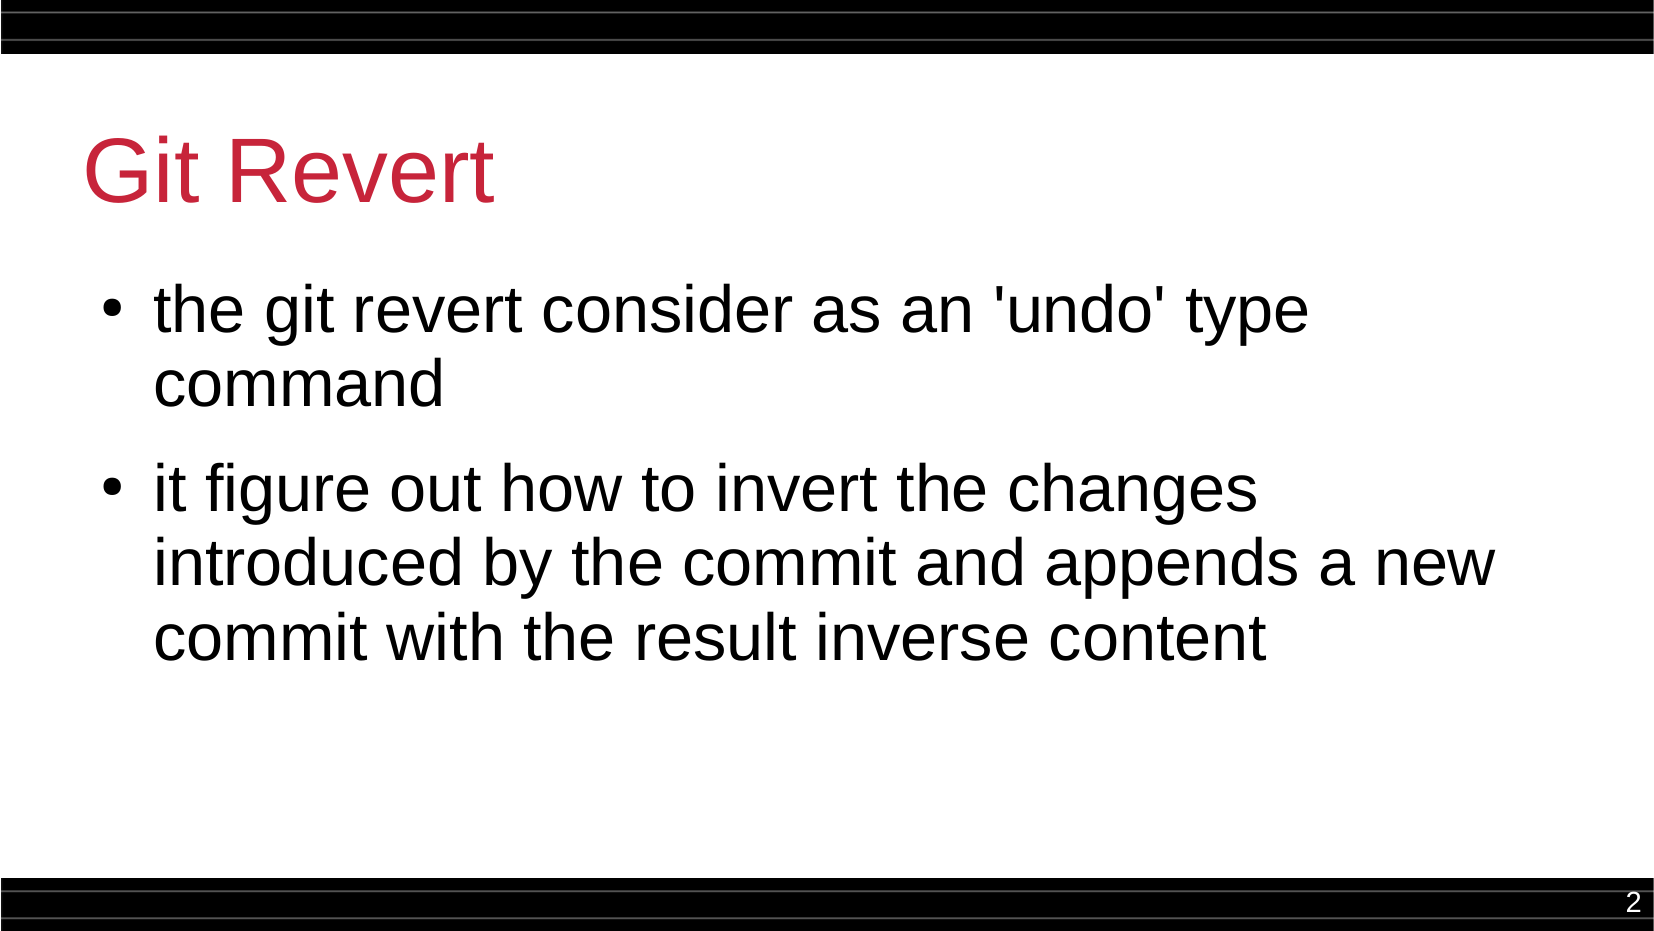

# Git Revert
the git revert consider as an 'undo' type command
it figure out how to invert the changes introduced by the commit and appends a new commit with the result inverse content